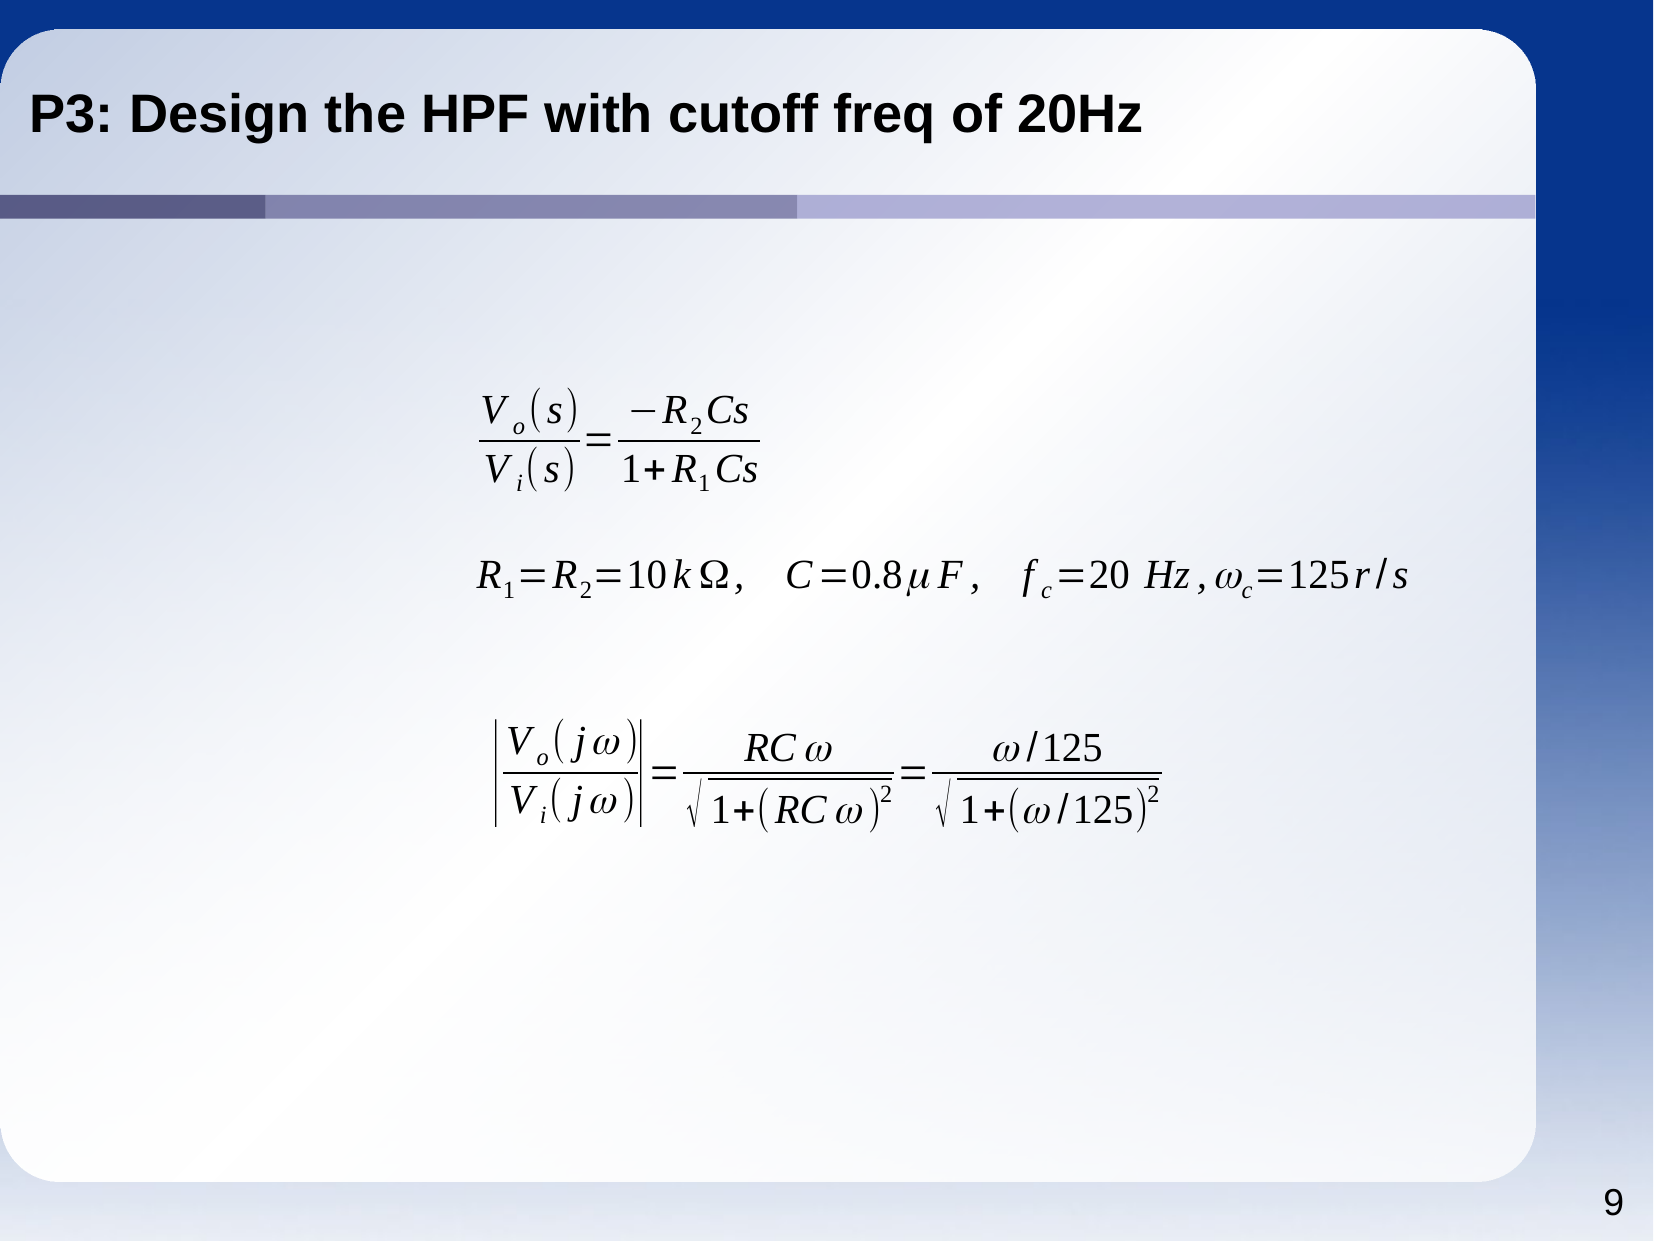

# P3: Design the HPF with cutoff freq of 20Hz
9